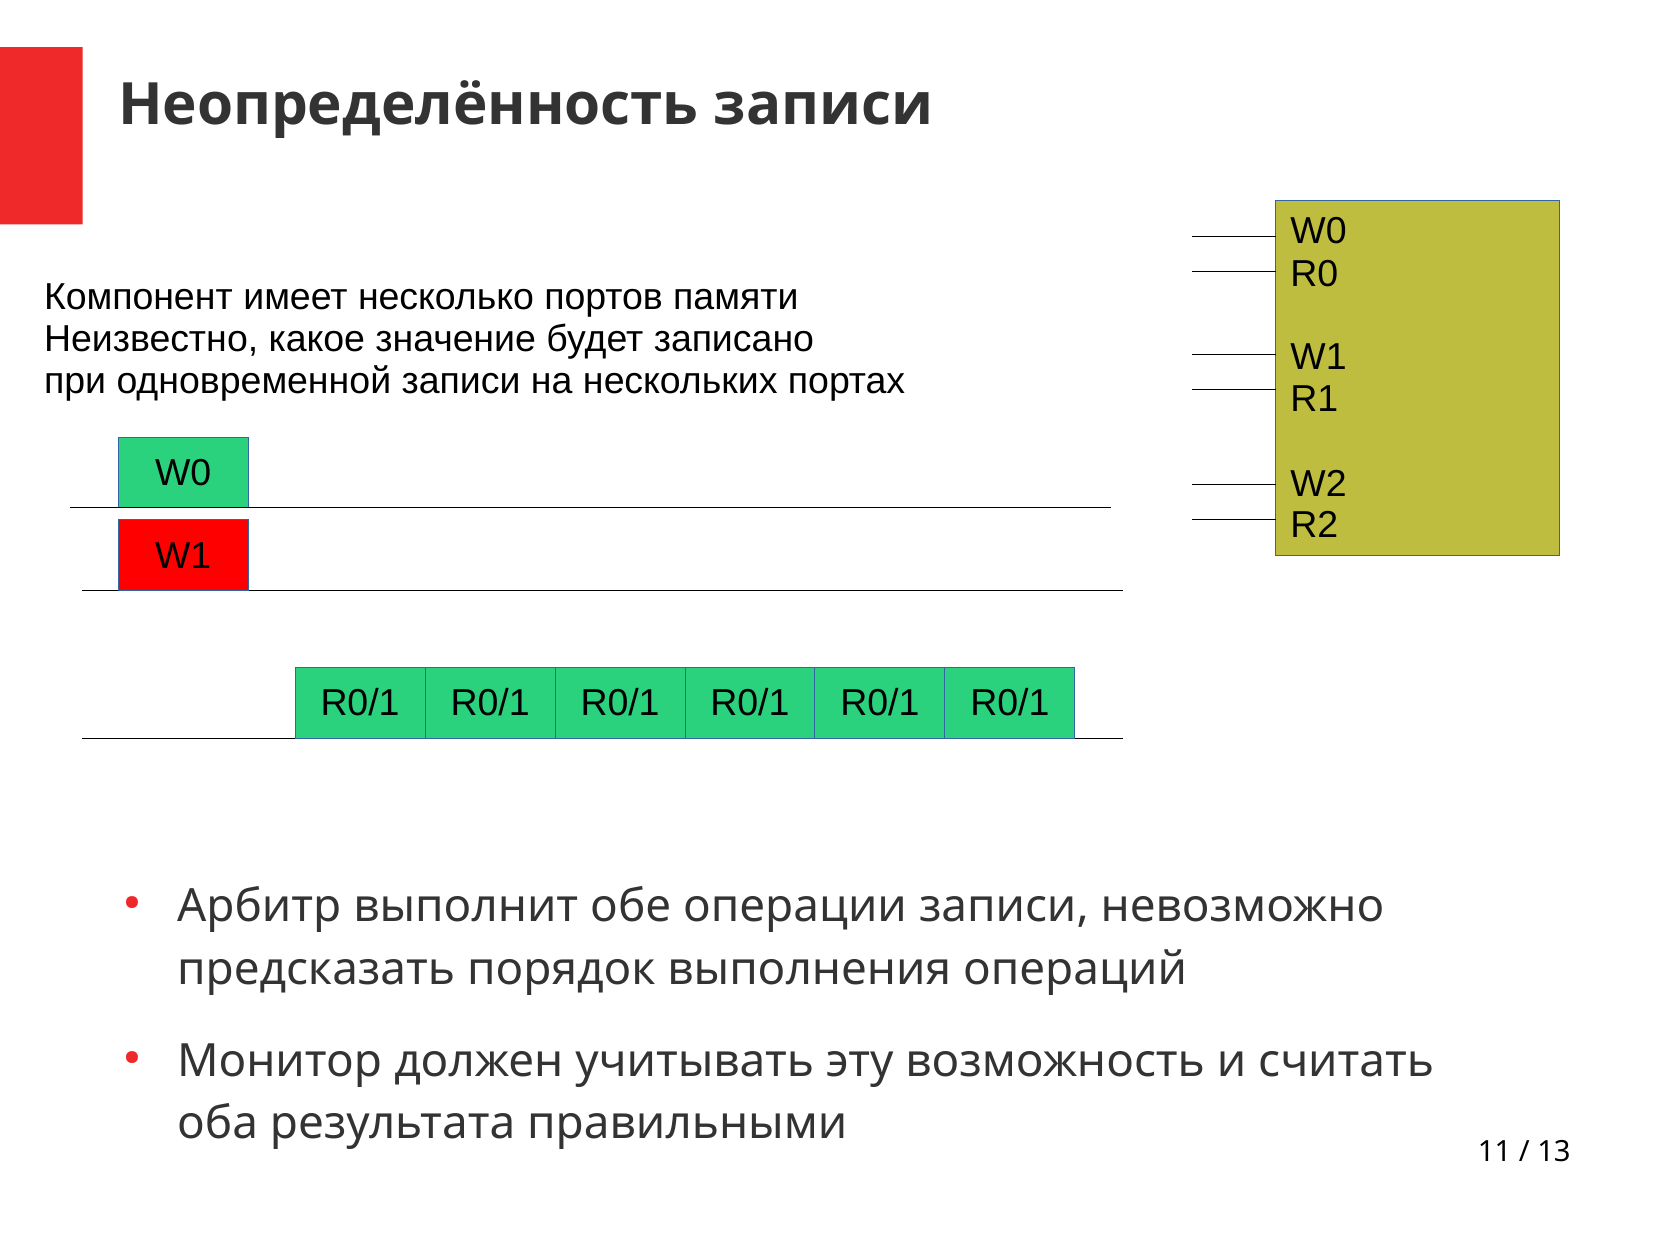

# Неопределённость записи
W0
R0
W1
R1
W2
R2
Компонент имеет несколько портов памяти
Неизвестно, какое значение будет записано
при одновременной записи на нескольких портах
W0
W1
R0/1
R0/1
R0/1
R0/1
R0/1
R0/1
Арбитр выполнит обе операции записи, невозможно предсказать порядок выполнения операций
Монитор должен учитывать эту возможность и считать оба результата правильными
11